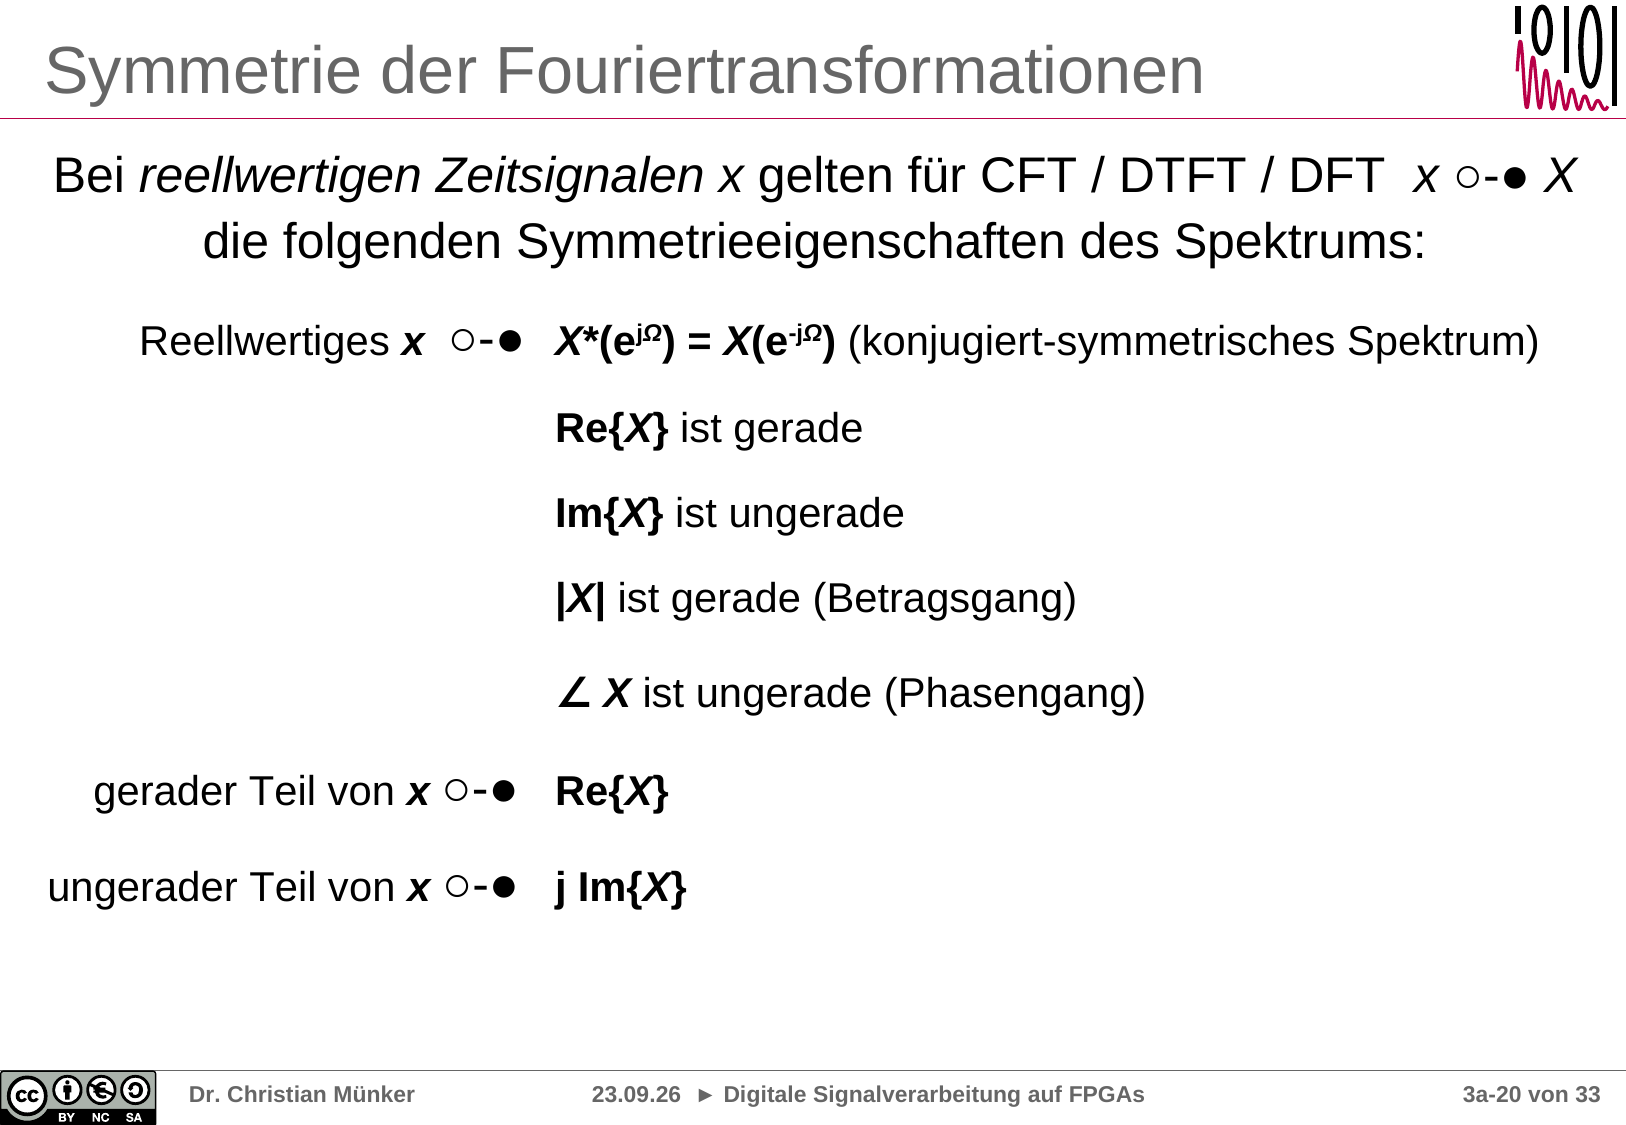

# Symmetrie der Fouriertransformationen
Bei reellwertigen Zeitsignalen x gelten für CFT / DTFT / DFT x ○-● X die folgenden Symmetrieeigenschaften des Spektrums:
 Reellwertiges x ○-●	X*(ejΩ) = X(e-jΩ) (konjugiert-symmetrisches Spektrum)
 	Re{X} ist gerade
 	Im{X} ist ungerade
 	|X| ist gerade (Betragsgang)
 	∠ X ist ungerade (Phasengang)
 gerader Teil von x ○-●	Re{X}
ungerader Teil von x ○-●	j Im{X}